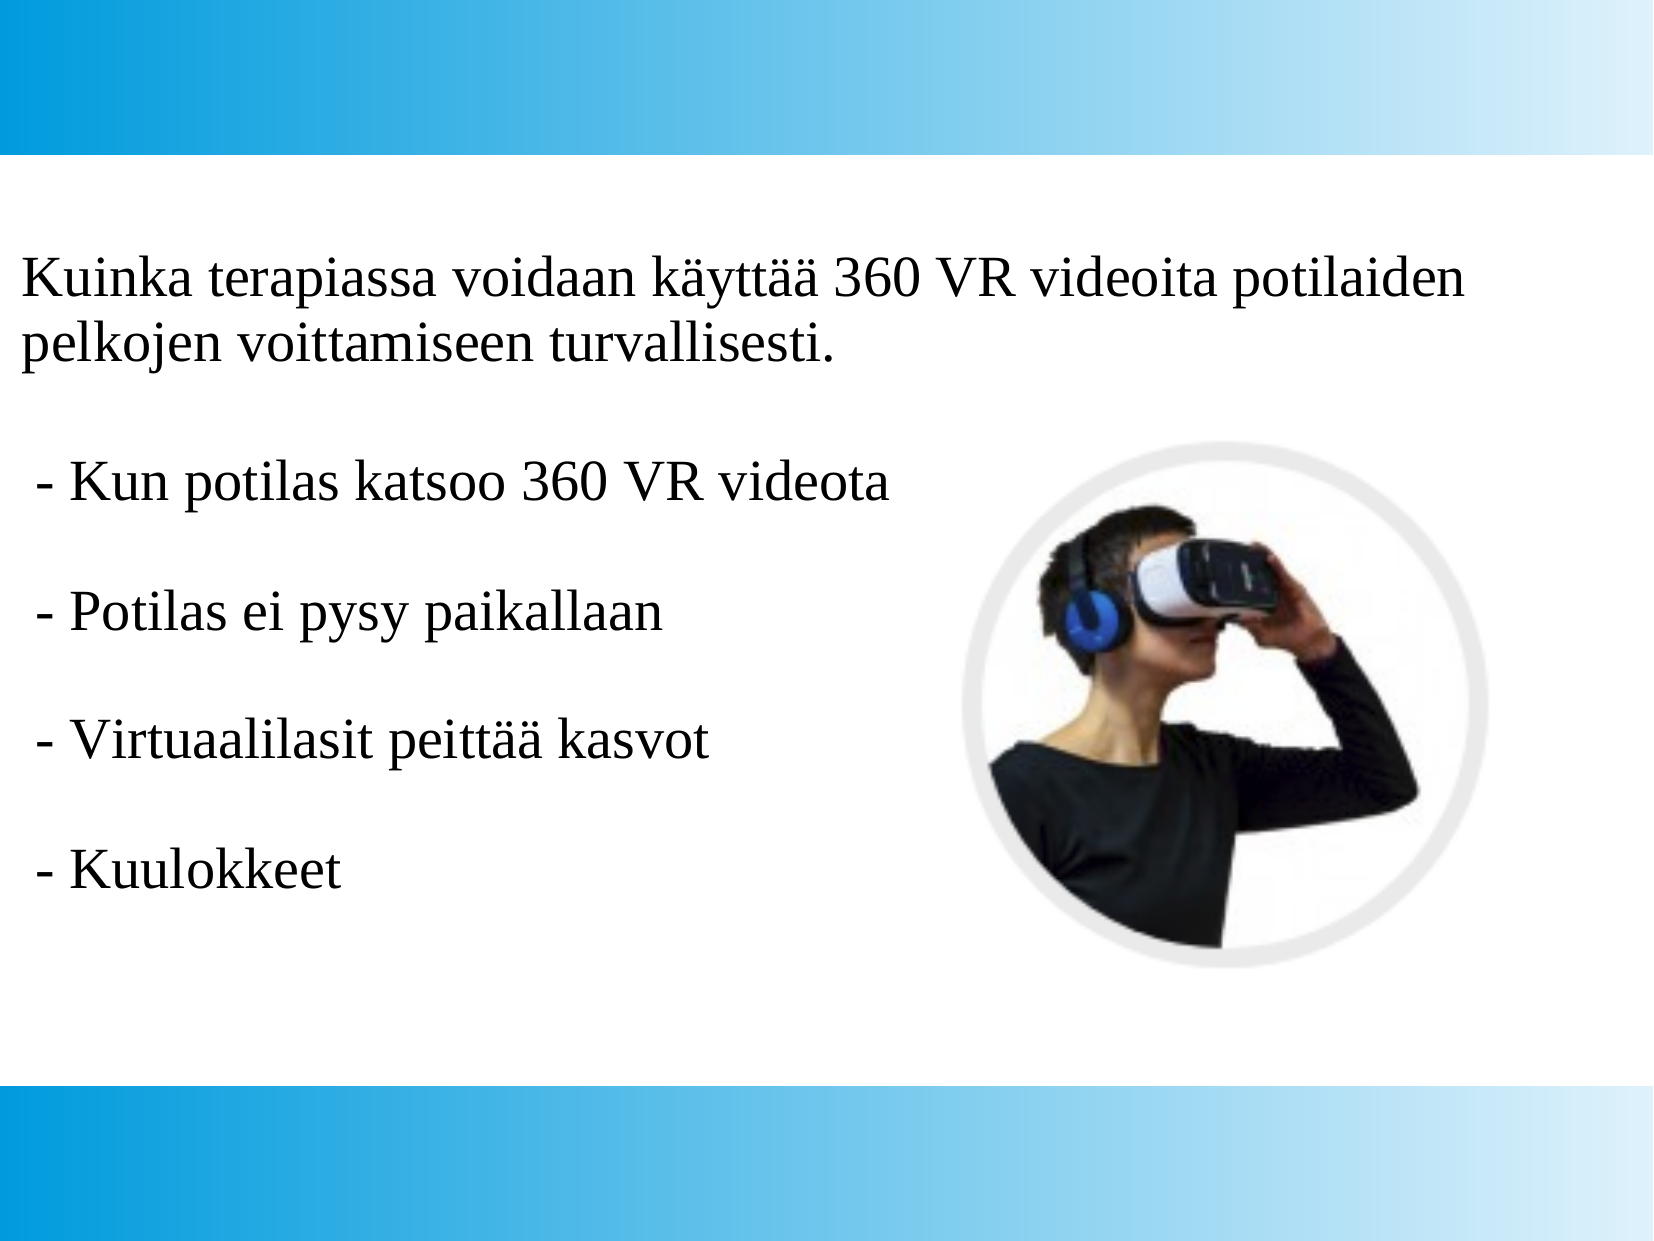

#
Kuinka terapiassa voidaan käyttää 360 VR videoita potilaiden pelkojen voittamiseen turvallisesti.
- Kun potilas katsoo 360 VR videota
- Potilas ei pysy paikallaan
- Virtuaalilasit peittää kasvot
- Kuulokkeet